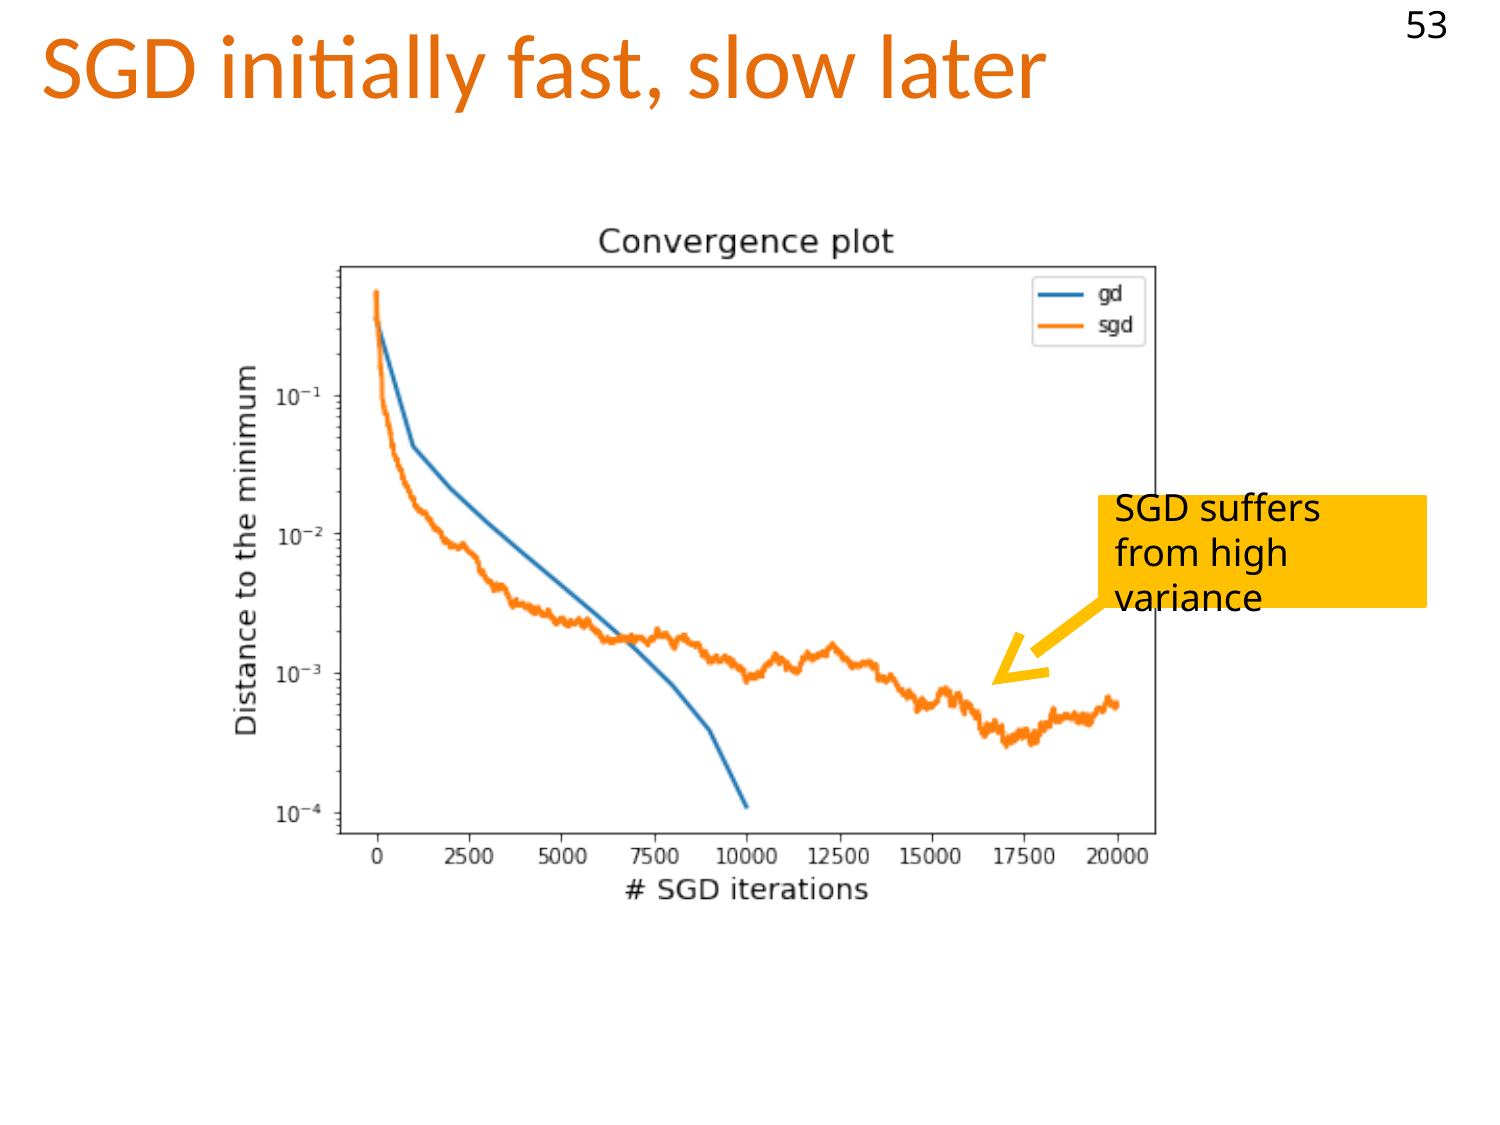

SGD initially fast, slow later
SGD suffers from high variance